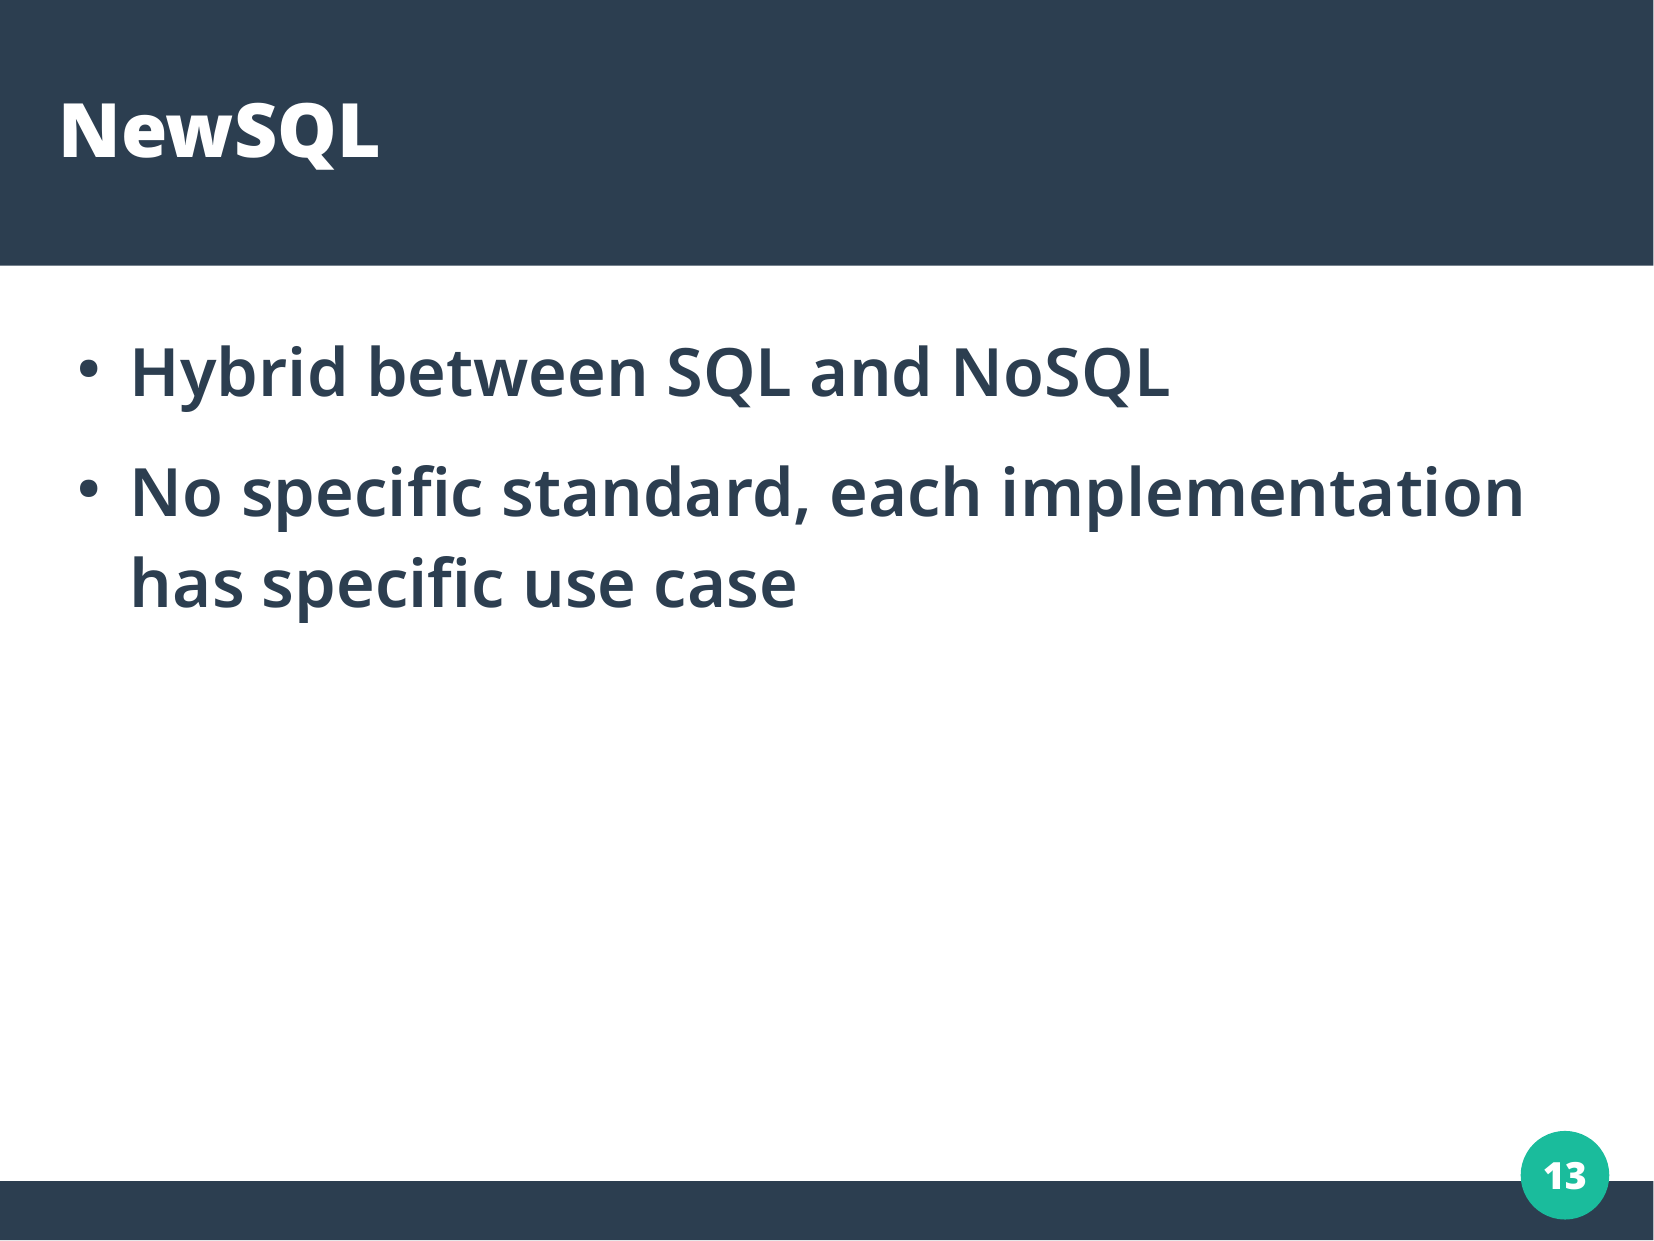

# NewSQL
Hybrid between SQL and NoSQL
No specific standard, each implementation has specific use case
13